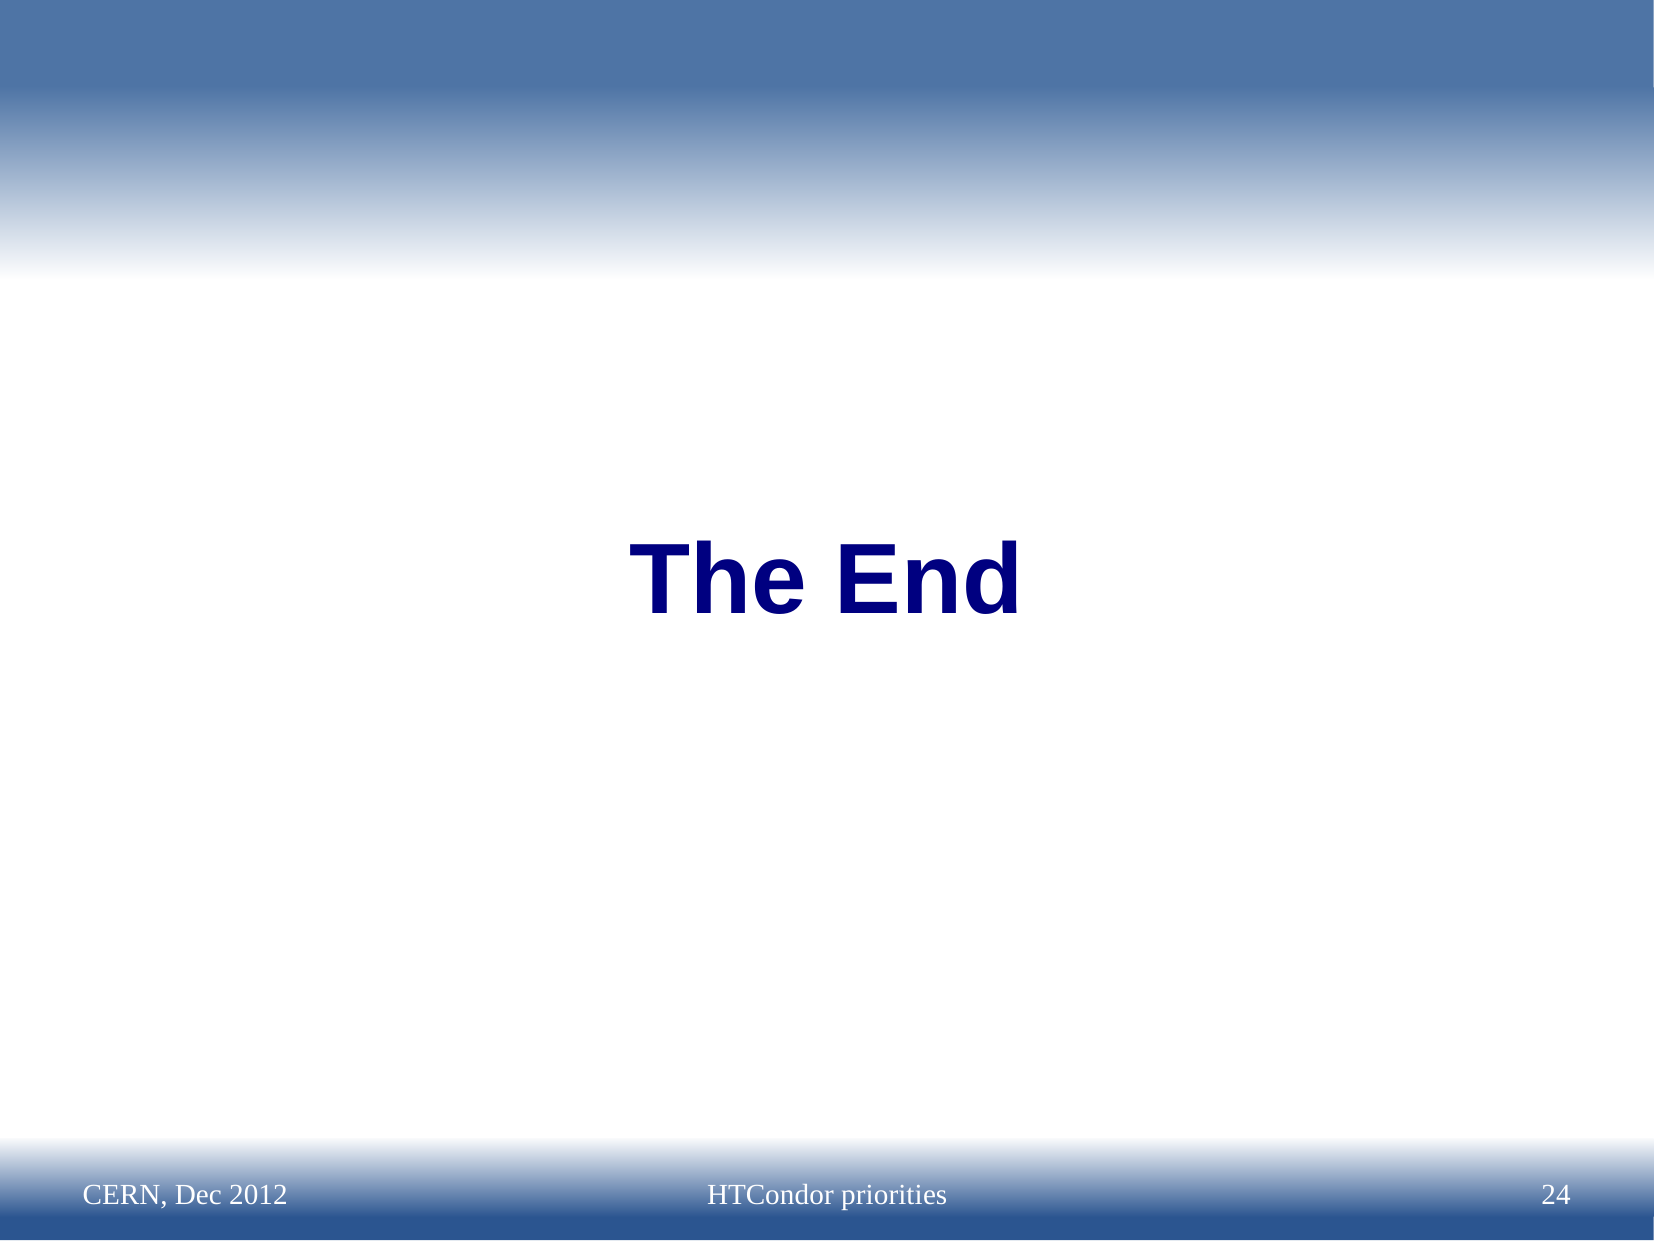

# The End
CERN, Dec 2012
HTCondor priorities
24